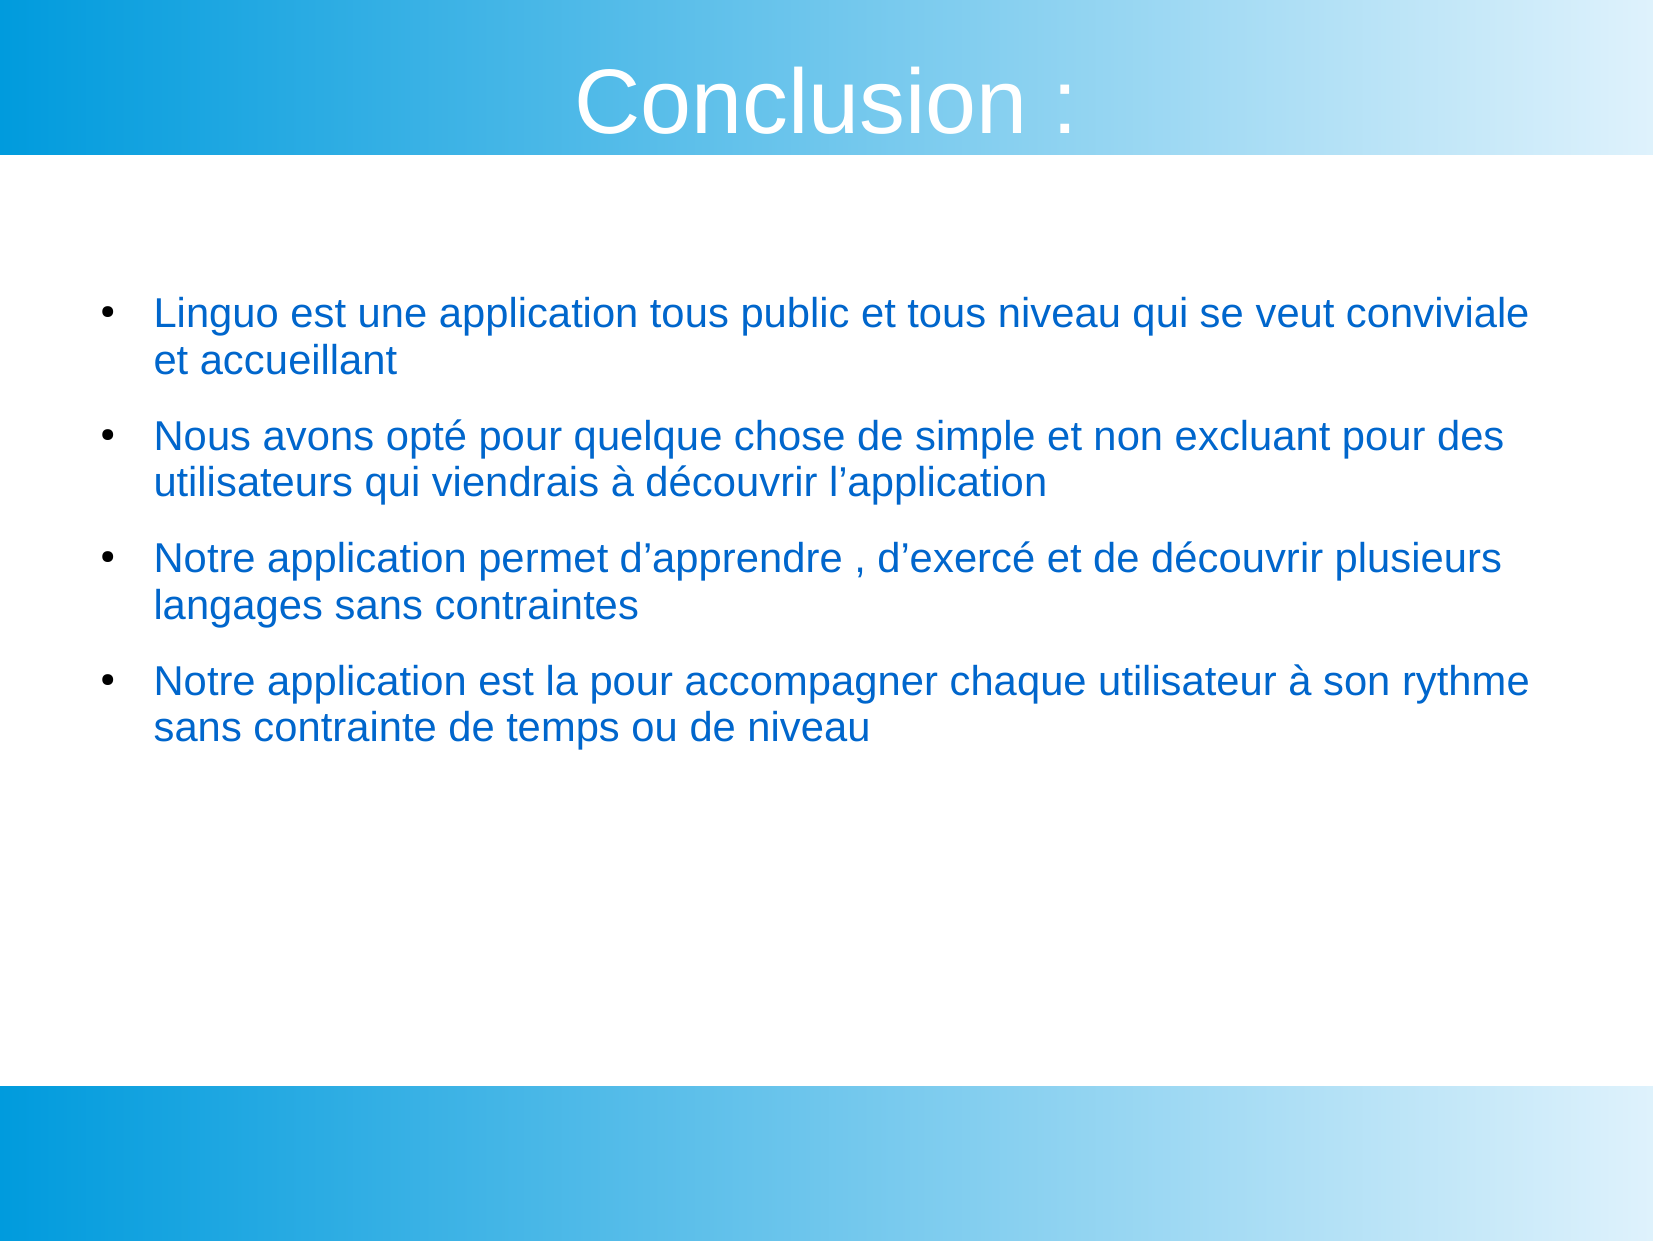

# Conclusion :
Linguo est une application tous public et tous niveau qui se veut conviviale et accueillant
Nous avons opté pour quelque chose de simple et non excluant pour des utilisateurs qui viendrais à découvrir l’application
Notre application permet d’apprendre , d’exercé et de découvrir plusieurs langages sans contraintes
Notre application est la pour accompagner chaque utilisateur à son rythme sans contrainte de temps ou de niveau